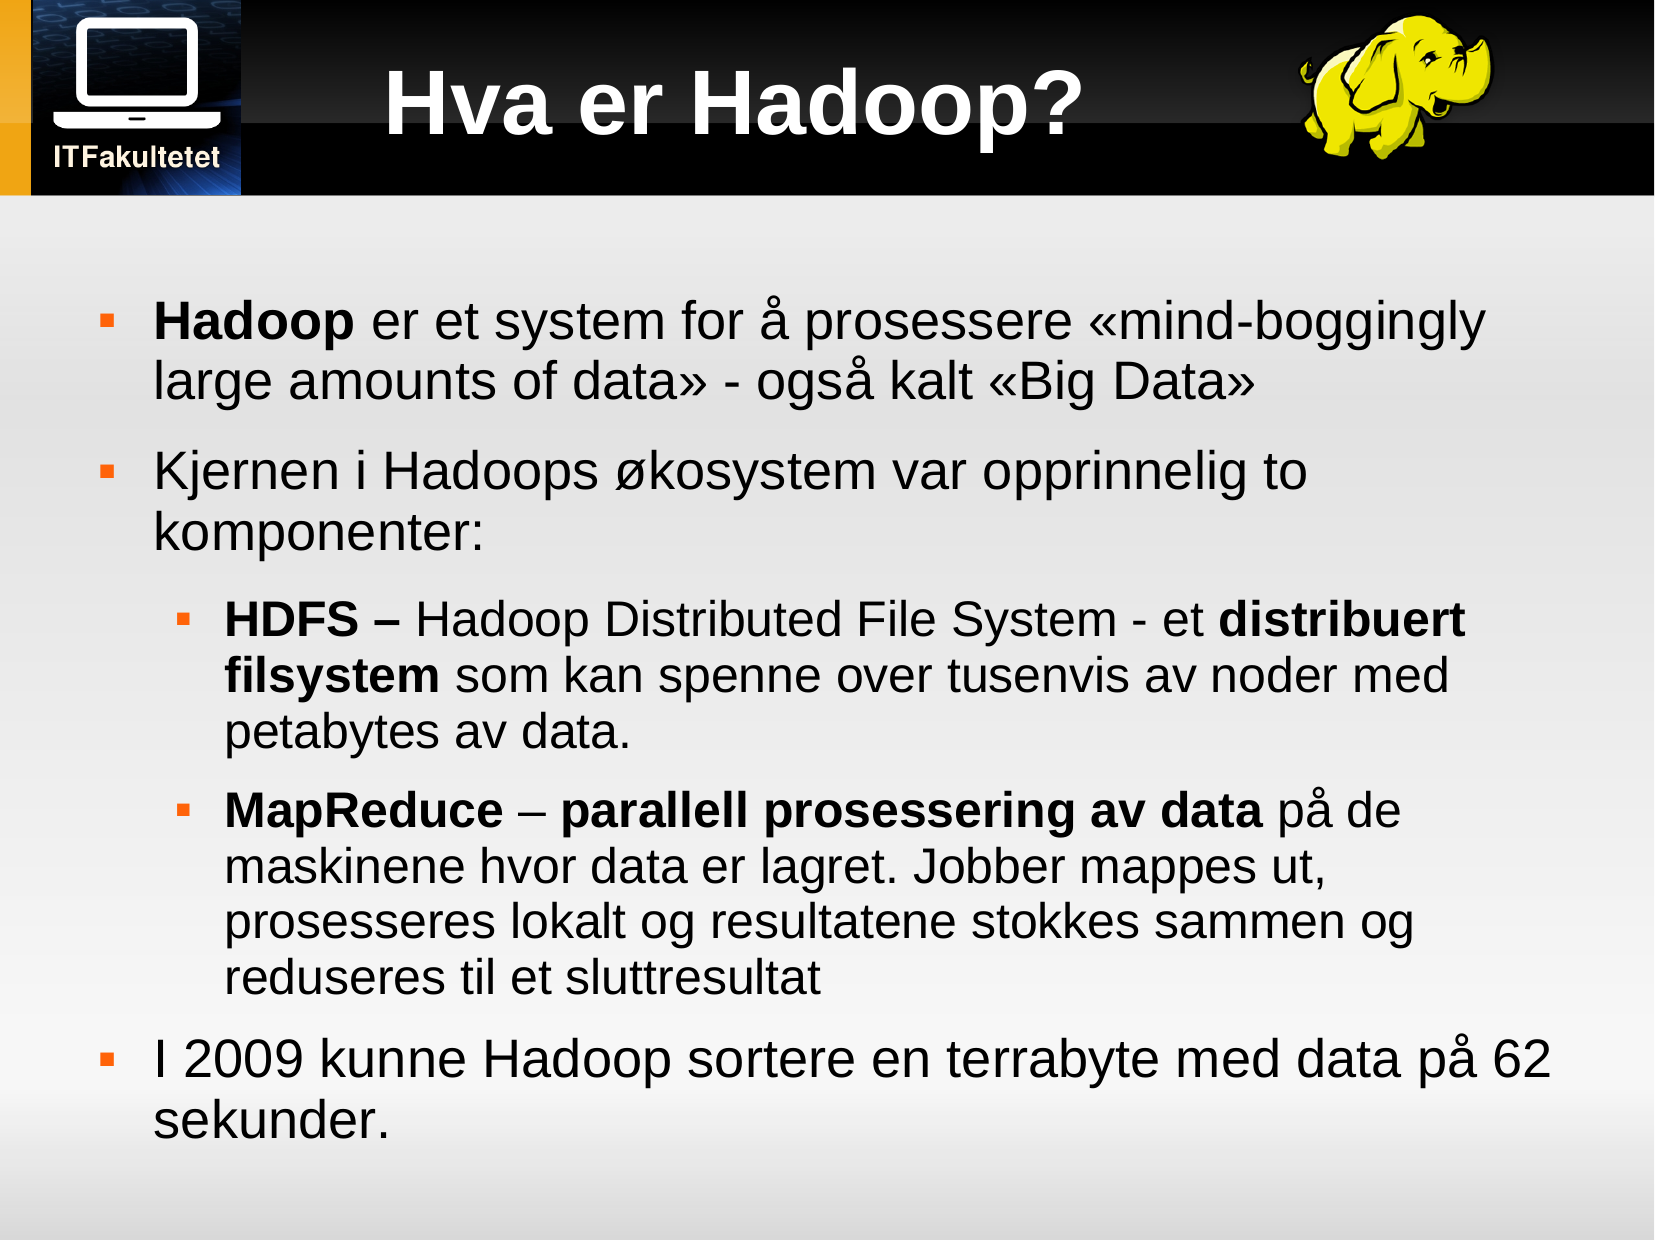

Hva er Hadoop?
Hadoop er et system for å prosessere «mind-boggingly

large amounts of data» - også kalt «Big Data»
Kjernen i Hadoops økosystem var opprinnelig to

komponenter:
HDFS – Hadoop Distributed File System - et distribuert

filsystem som kan spenne over tusenvis av noder med
petabytes av data.
MapReduce – parallell prosessering av data på de

maskinene hvor data er lagret. Jobber mappes ut,
prosesseres lokalt og resultatene stokkes sammen og
reduseres til et sluttresultat
I 2009 kunne Hadoop sortere en terrabyte med data på 62

sekunder.